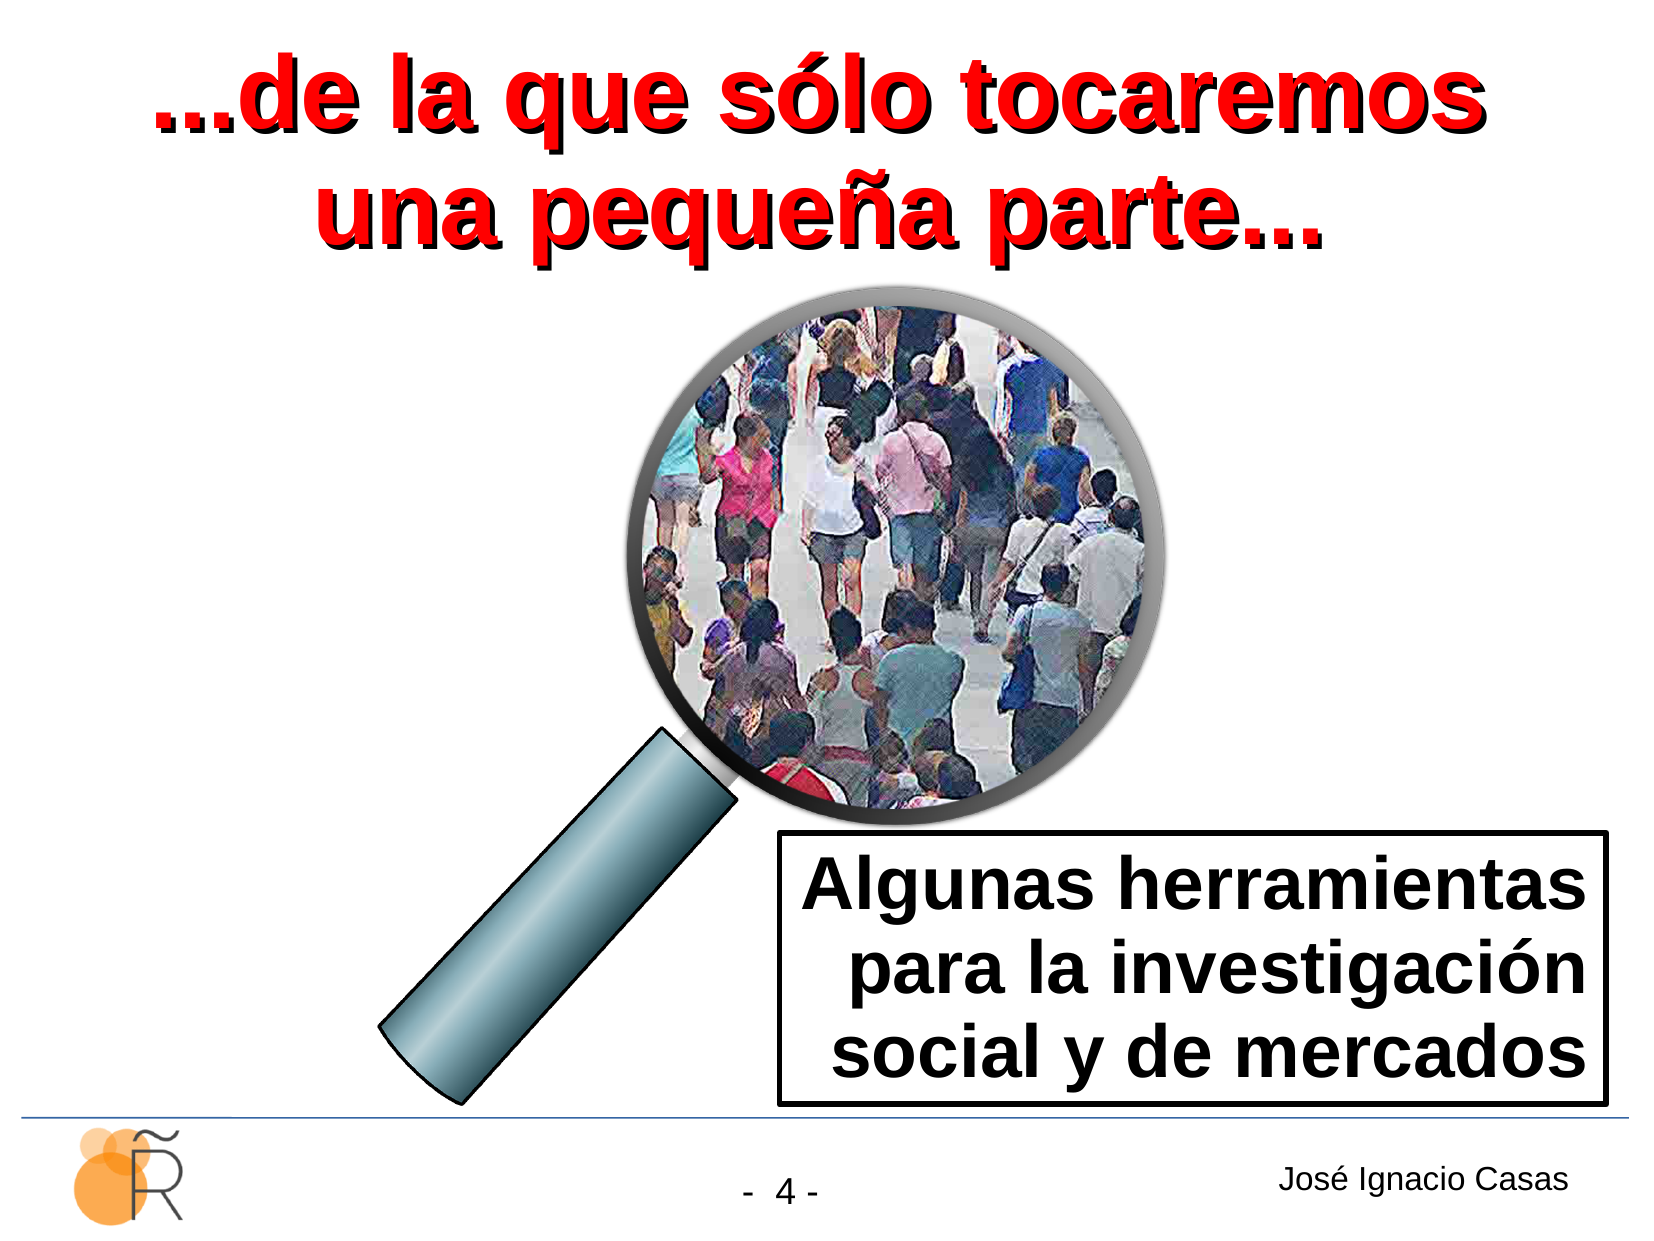

# ...de la que sólo tocaremos una pequeña parte...
Algunas herramientas
para la investigación social y de mercados
4